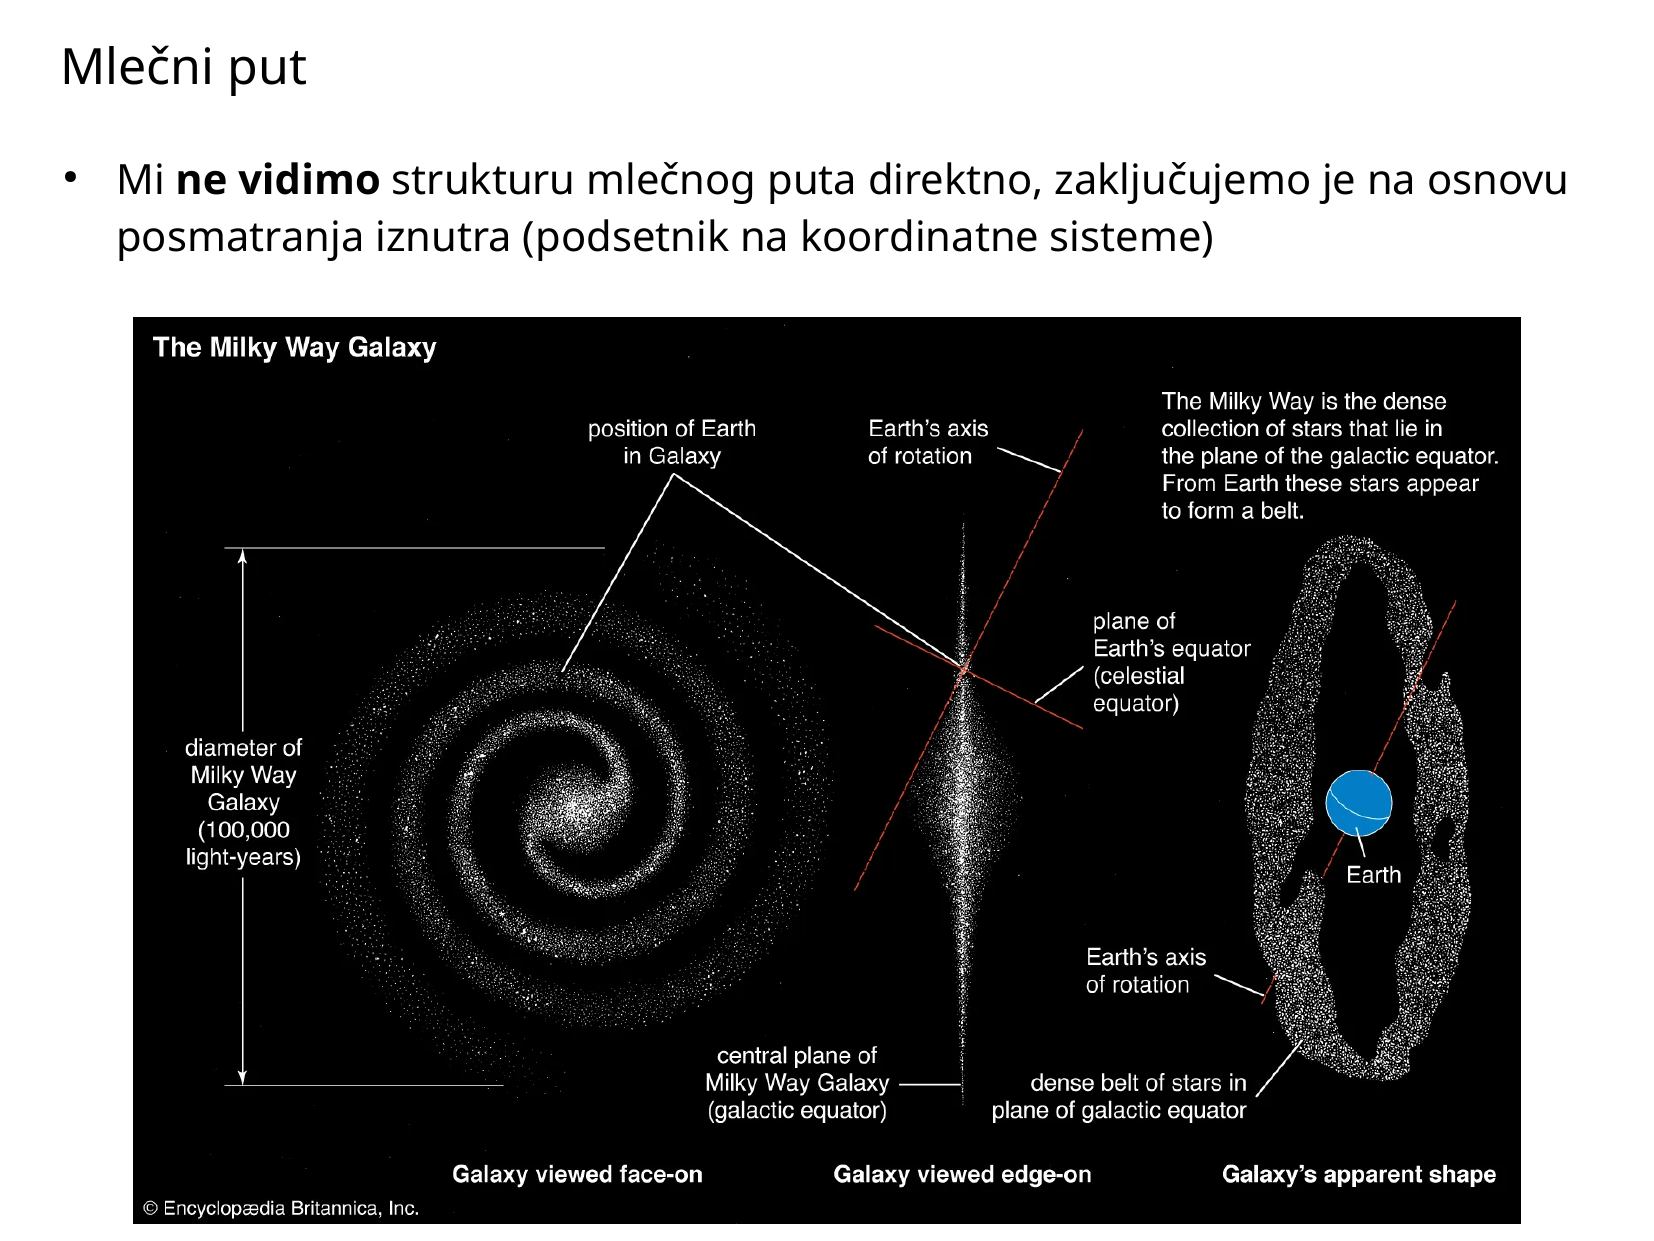

# Mlečni put
Mi ne vidimo strukturu mlečnog puta direktno, zaključujemo je na osnovu posmatranja iznutra (podsetnik na koordinatne sisteme)